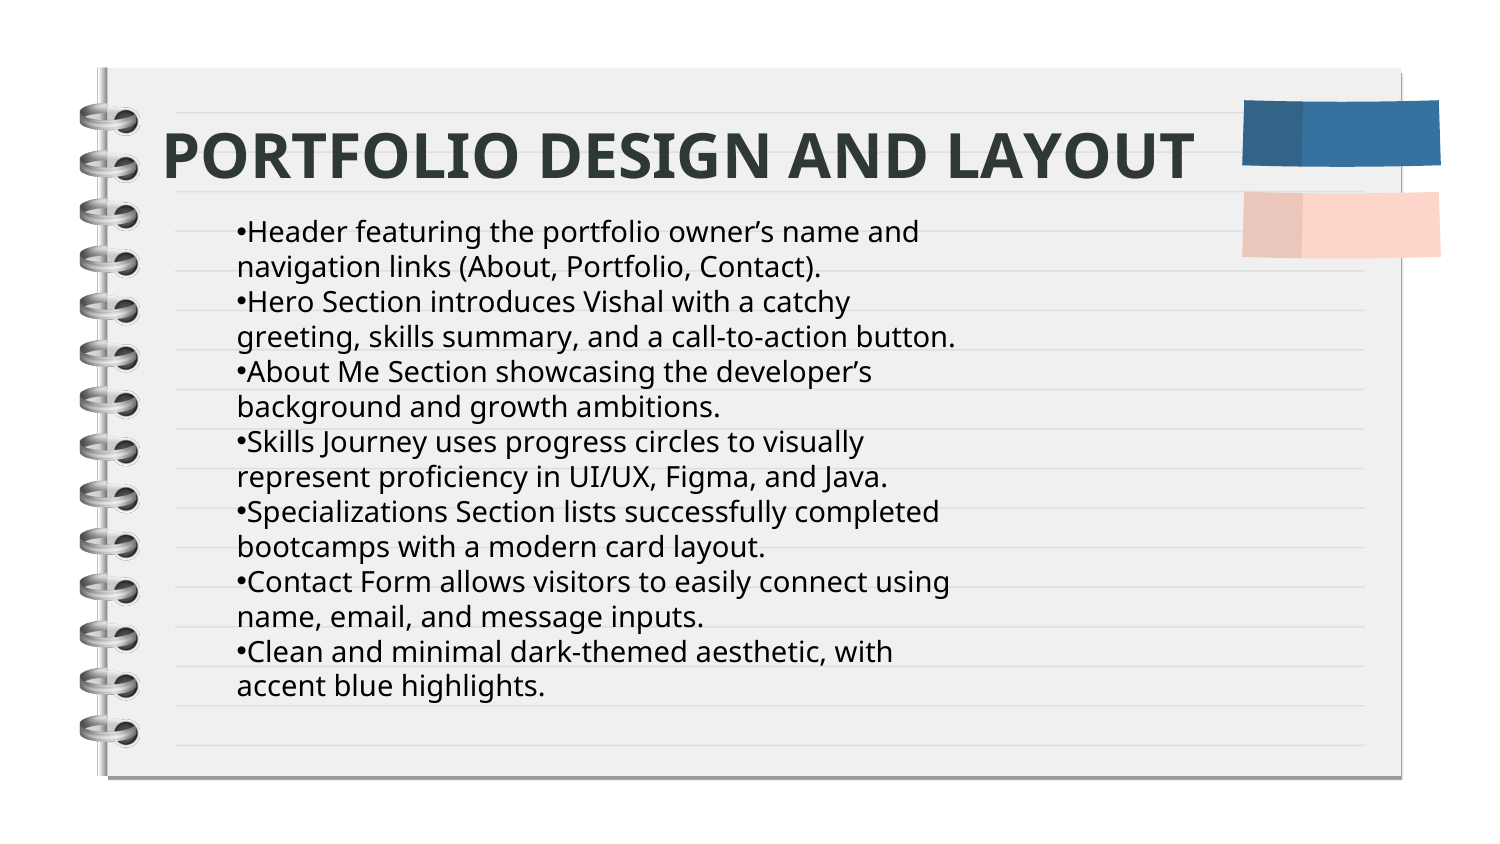

# PORTFOLIO DESIGN AND LAYOUT
Header featuring the portfolio owner’s name and navigation links (About, Portfolio, Contact).
Hero Section introduces Vishal with a catchy greeting, skills summary, and a call-to-action button.
About Me Section showcasing the developer’s background and growth ambitions.
Skills Journey uses progress circles to visually represent proficiency in UI/UX, Figma, and Java.
Specializations Section lists successfully completed bootcamps with a modern card layout.
Contact Form allows visitors to easily connect using name, email, and message inputs.
Clean and minimal dark-themed aesthetic, with accent blue highlights.